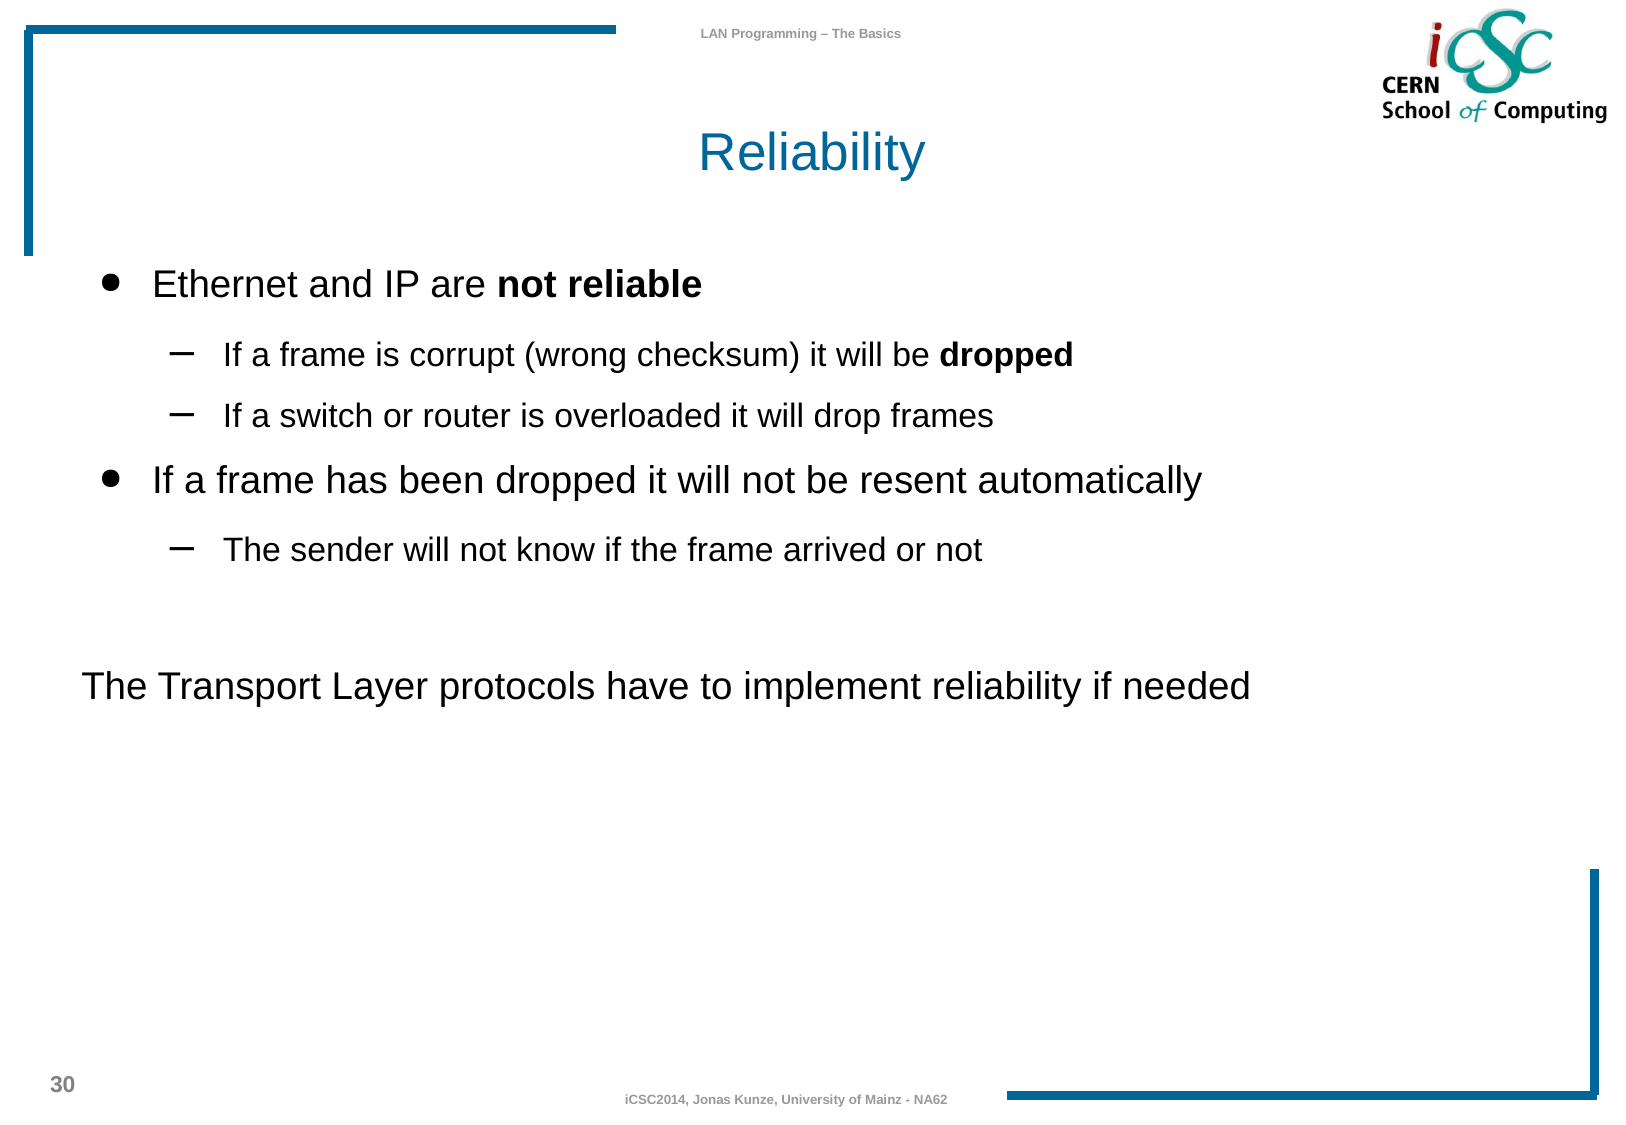

# Reliability
Ethernet and IP are not reliable
If a frame is corrupt (wrong checksum) it will be dropped
If a switch or router is overloaded it will drop frames
If a frame has been dropped it will not be resent automatically
The sender will not know if the frame arrived or not
The Transport Layer protocols have to implement reliability if needed